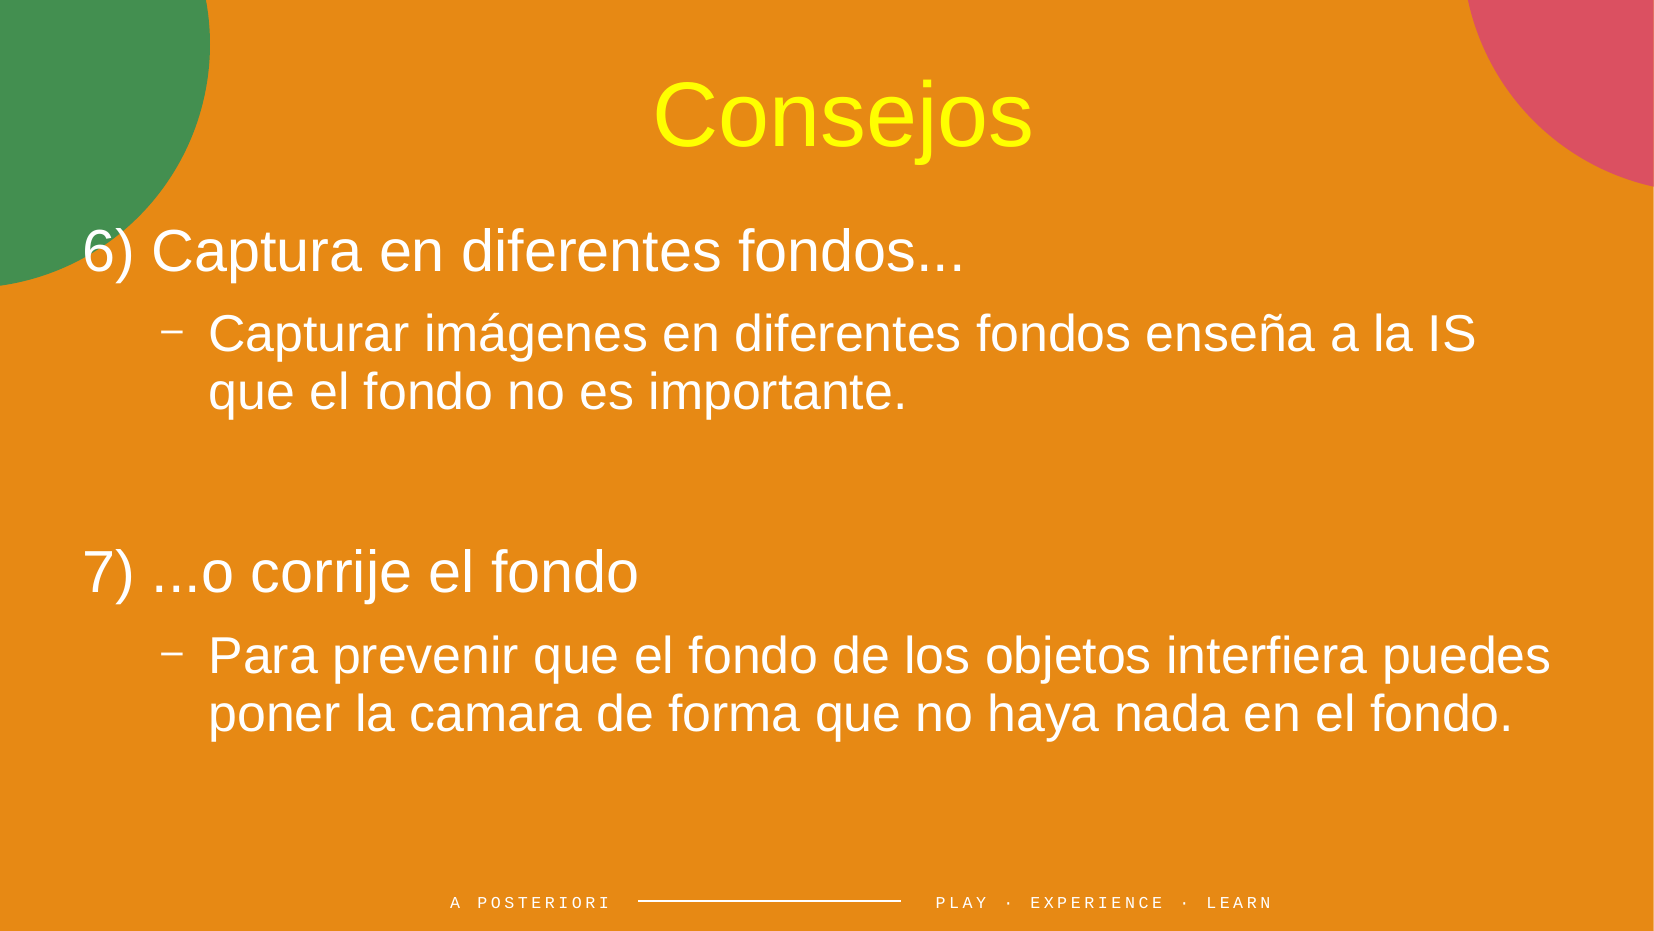

# Consejos
6) Captura en diferentes fondos...
Capturar imágenes en diferentes fondos enseña a la IS que el fondo no es importante.
7) ...o corrije el fondo
Para prevenir que el fondo de los objetos interfiera puedes poner la camara de forma que no haya nada en el fondo.